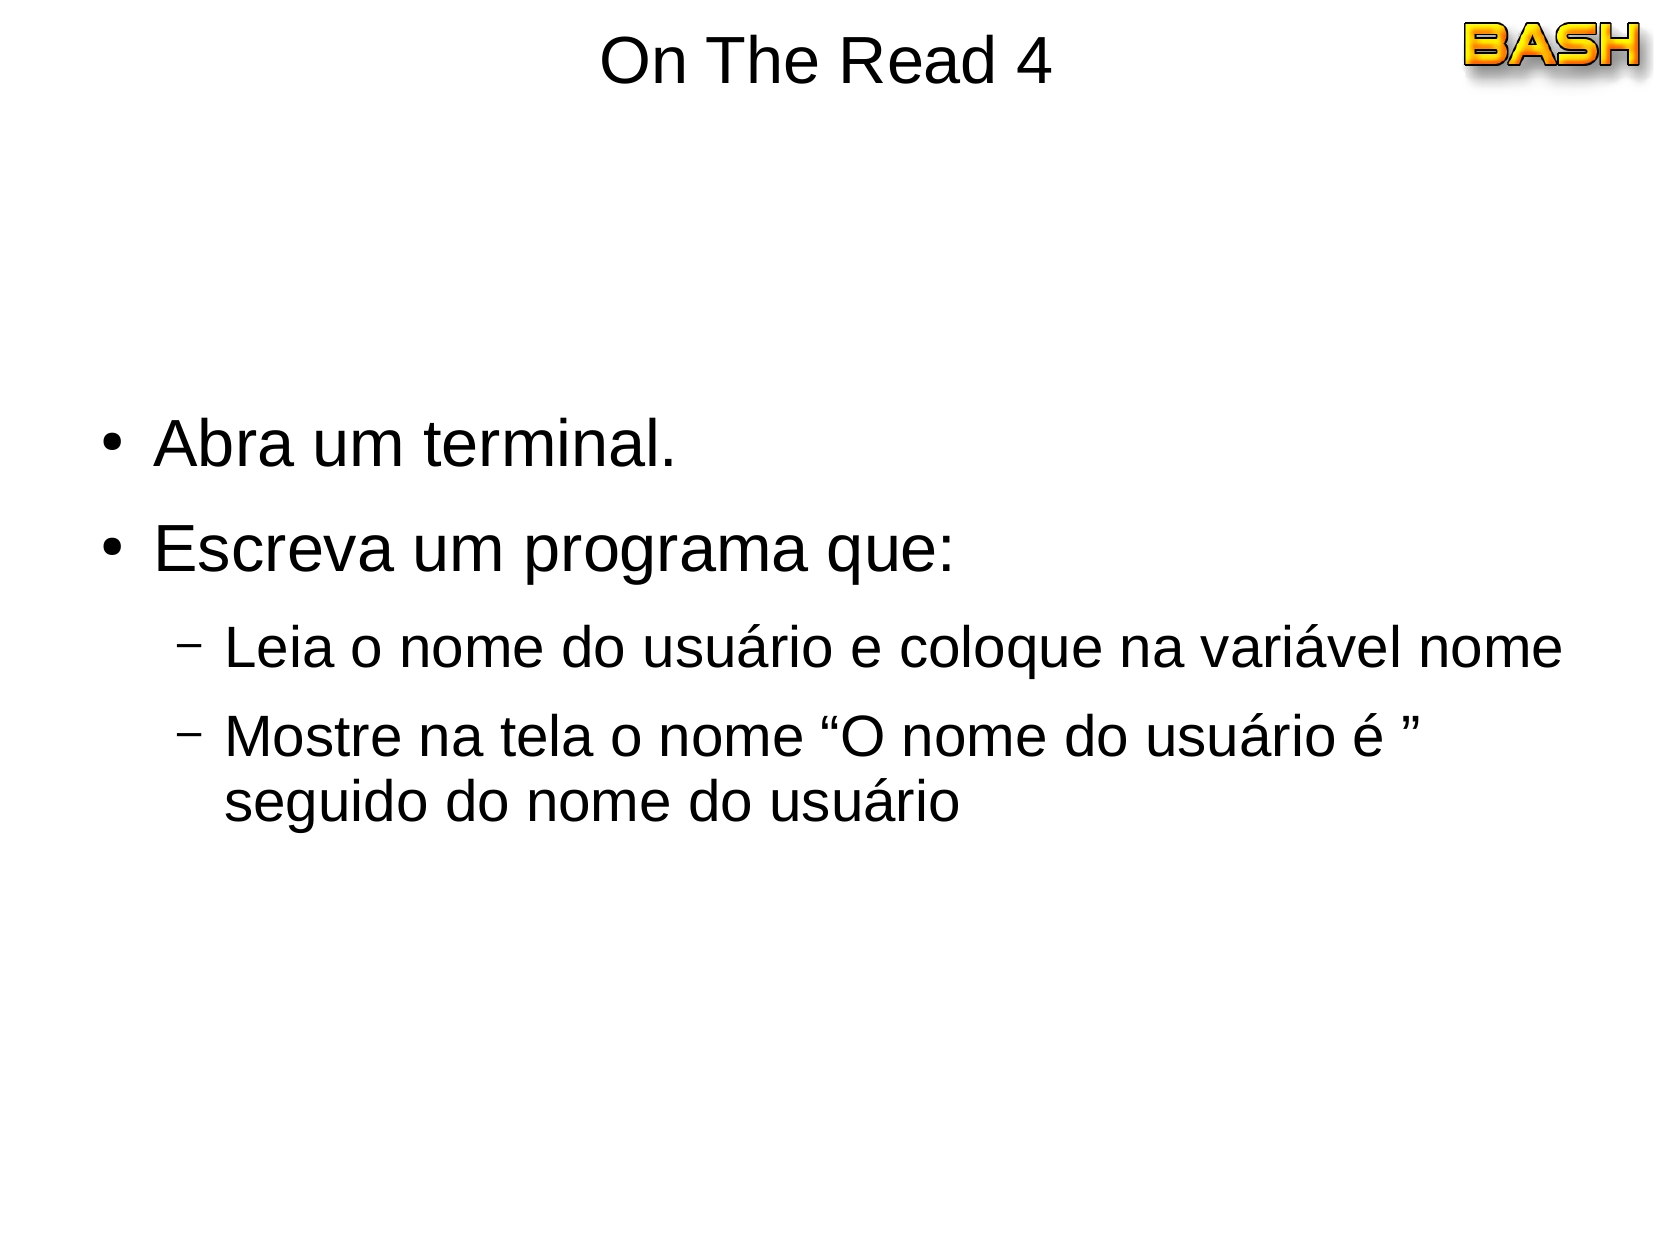

# On The Read 4
Abra um terminal.
Escreva um programa que:
Leia o nome do usuário e coloque na variável nome
Mostre na tela o nome “O nome do usuário é ” seguido do nome do usuário